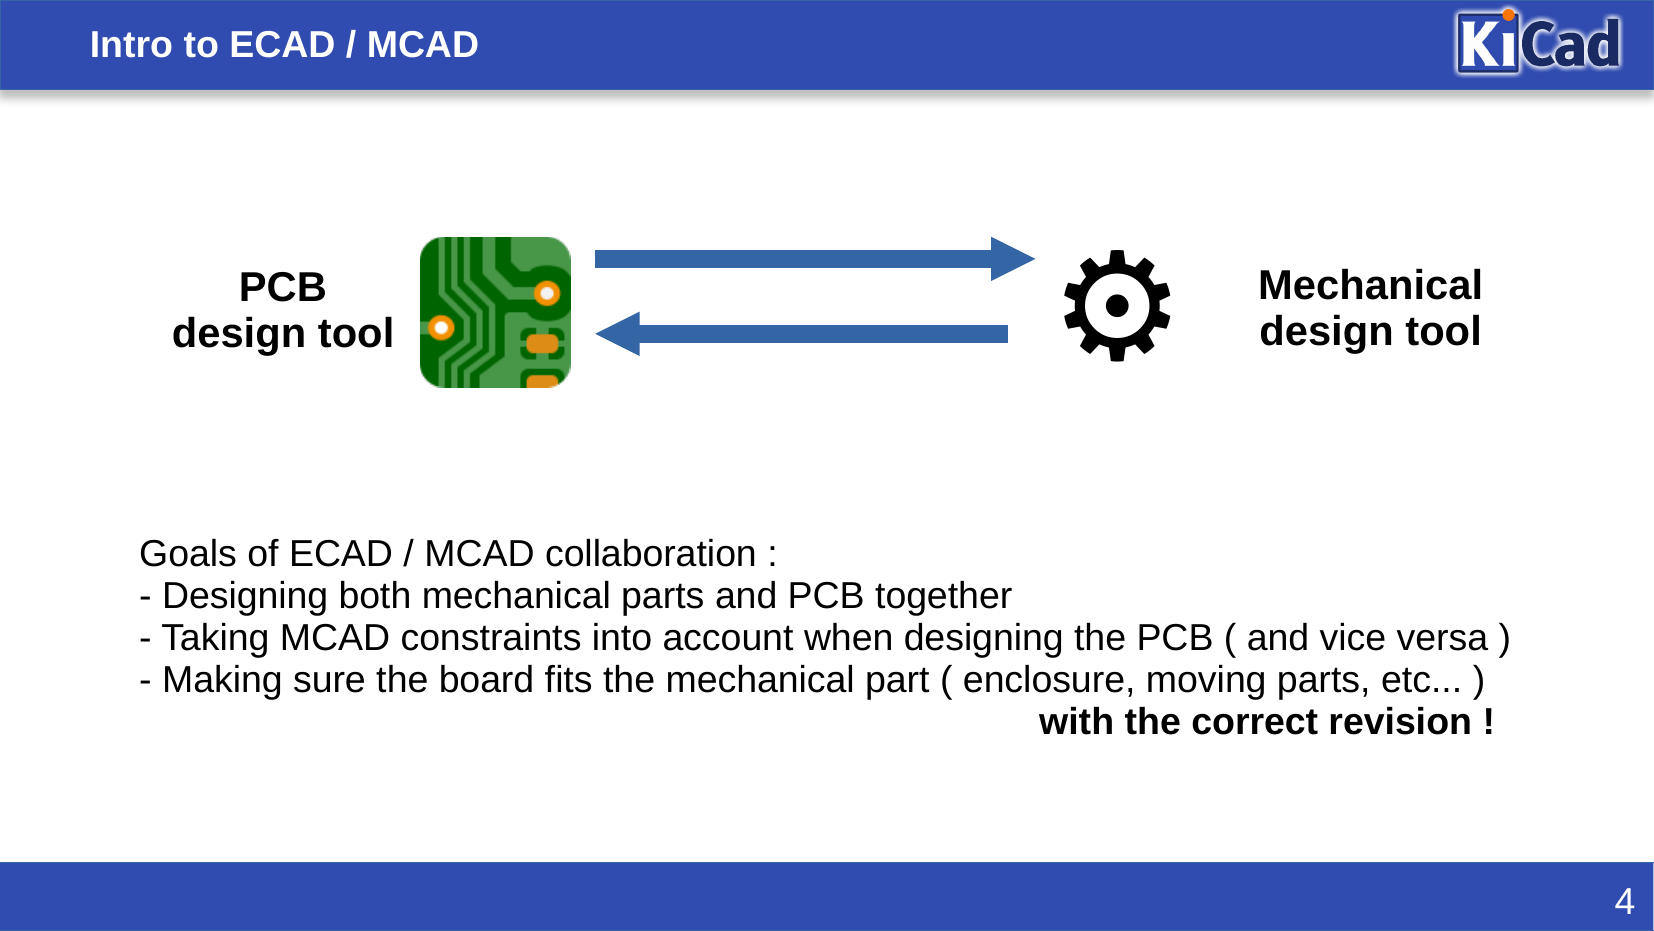

Intro to ECAD / MCAD
⚙️
Mechanical
design tool
PCB
design tool
Goals of ECAD / MCAD collaboration :
- Designing both mechanical parts and PCB together
- Taking MCAD constraints into account when designing the PCB ( and vice versa )
- Making sure the board fits the mechanical part ( enclosure, moving parts, etc... )
												with the correct revision !